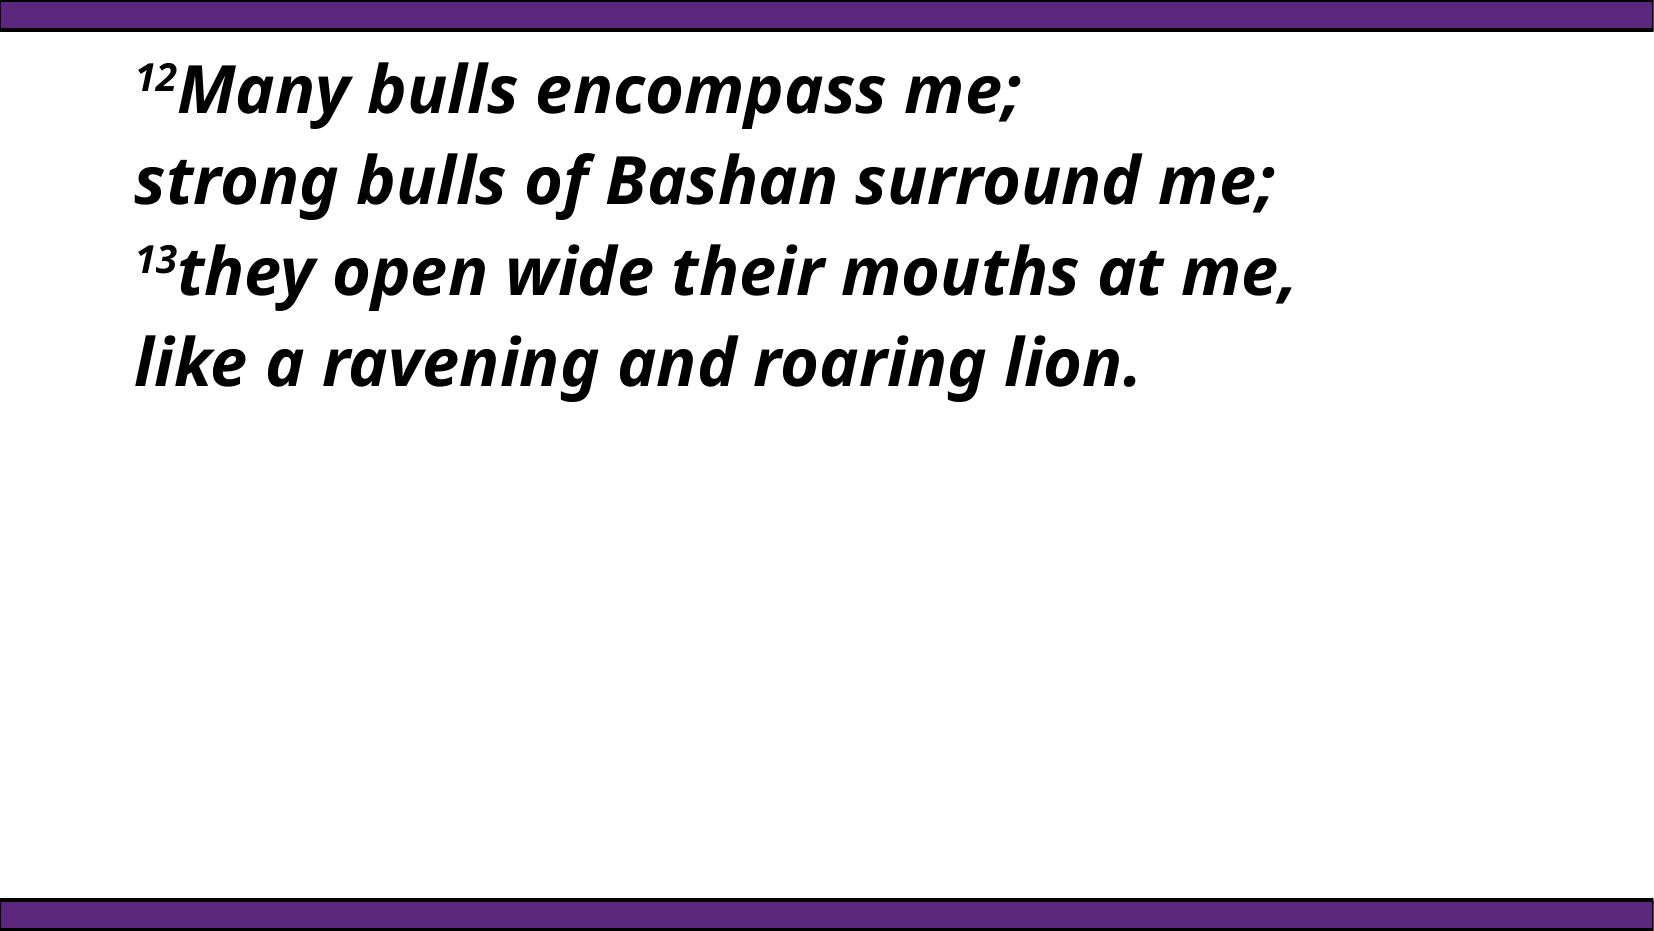

12Many bulls encompass me;
strong bulls of Bashan surround me;
13they open wide their mouths at me,
like a ravening and roaring lion.